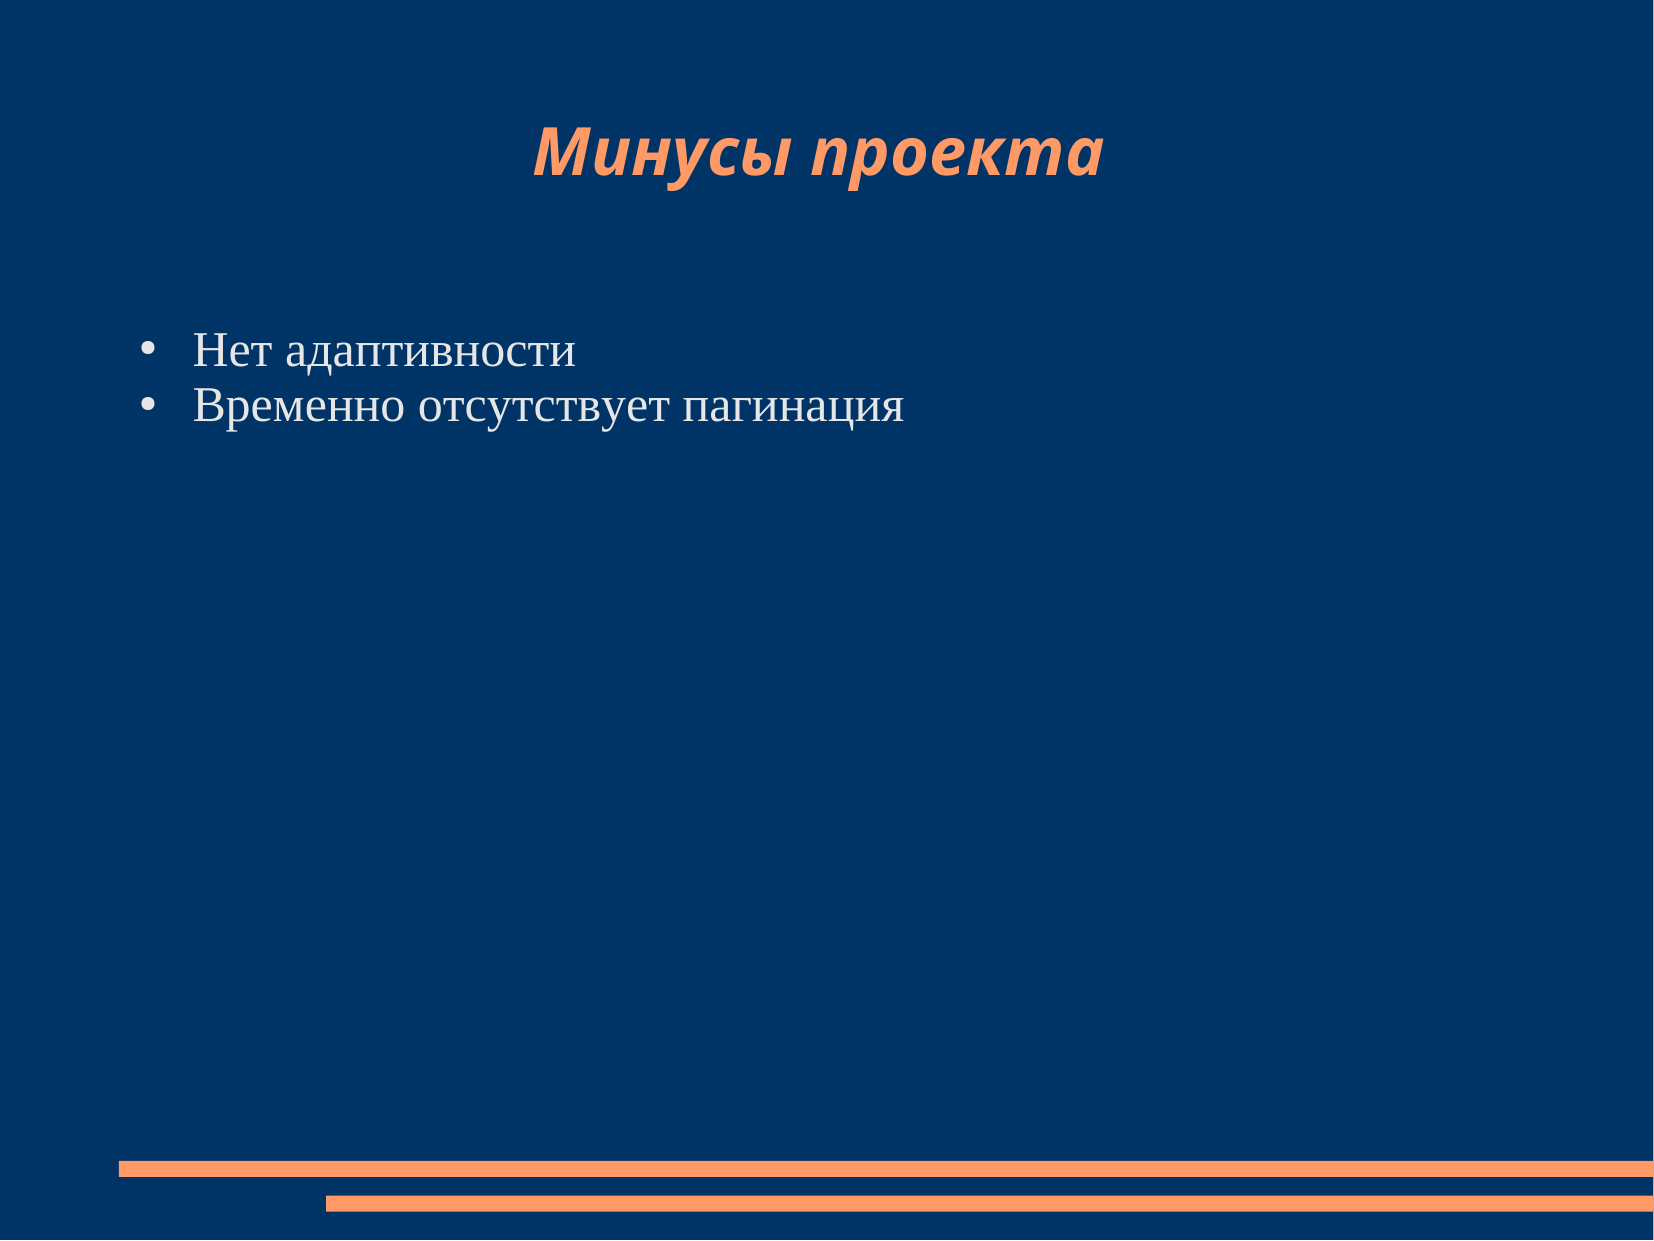

# Минусы проекта
Нет адаптивности
Временно отсутствует пагинация